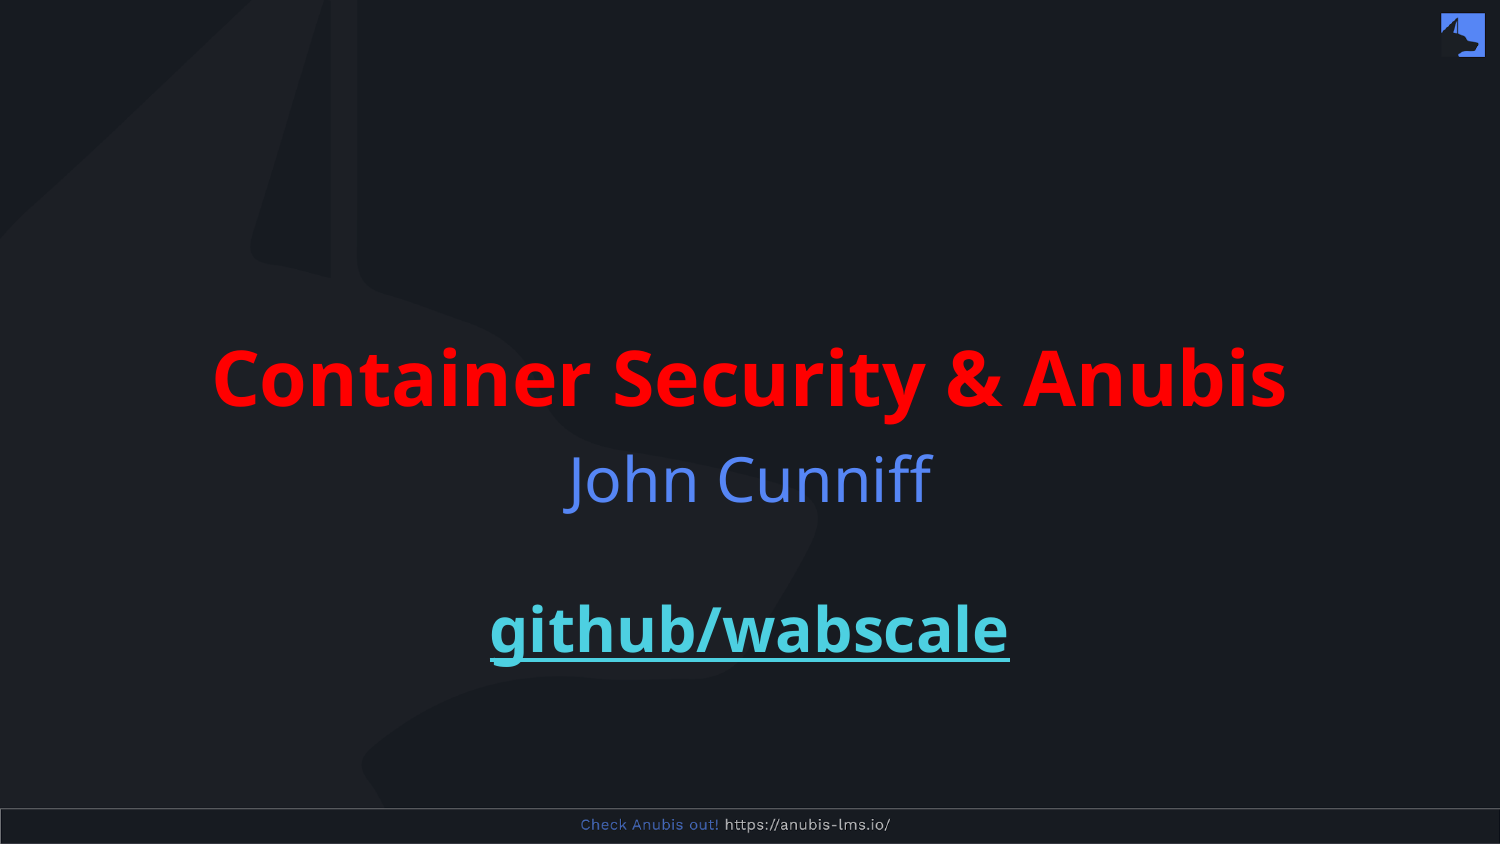

# Container Security & Anubis
John Cunniff
github/wabscale